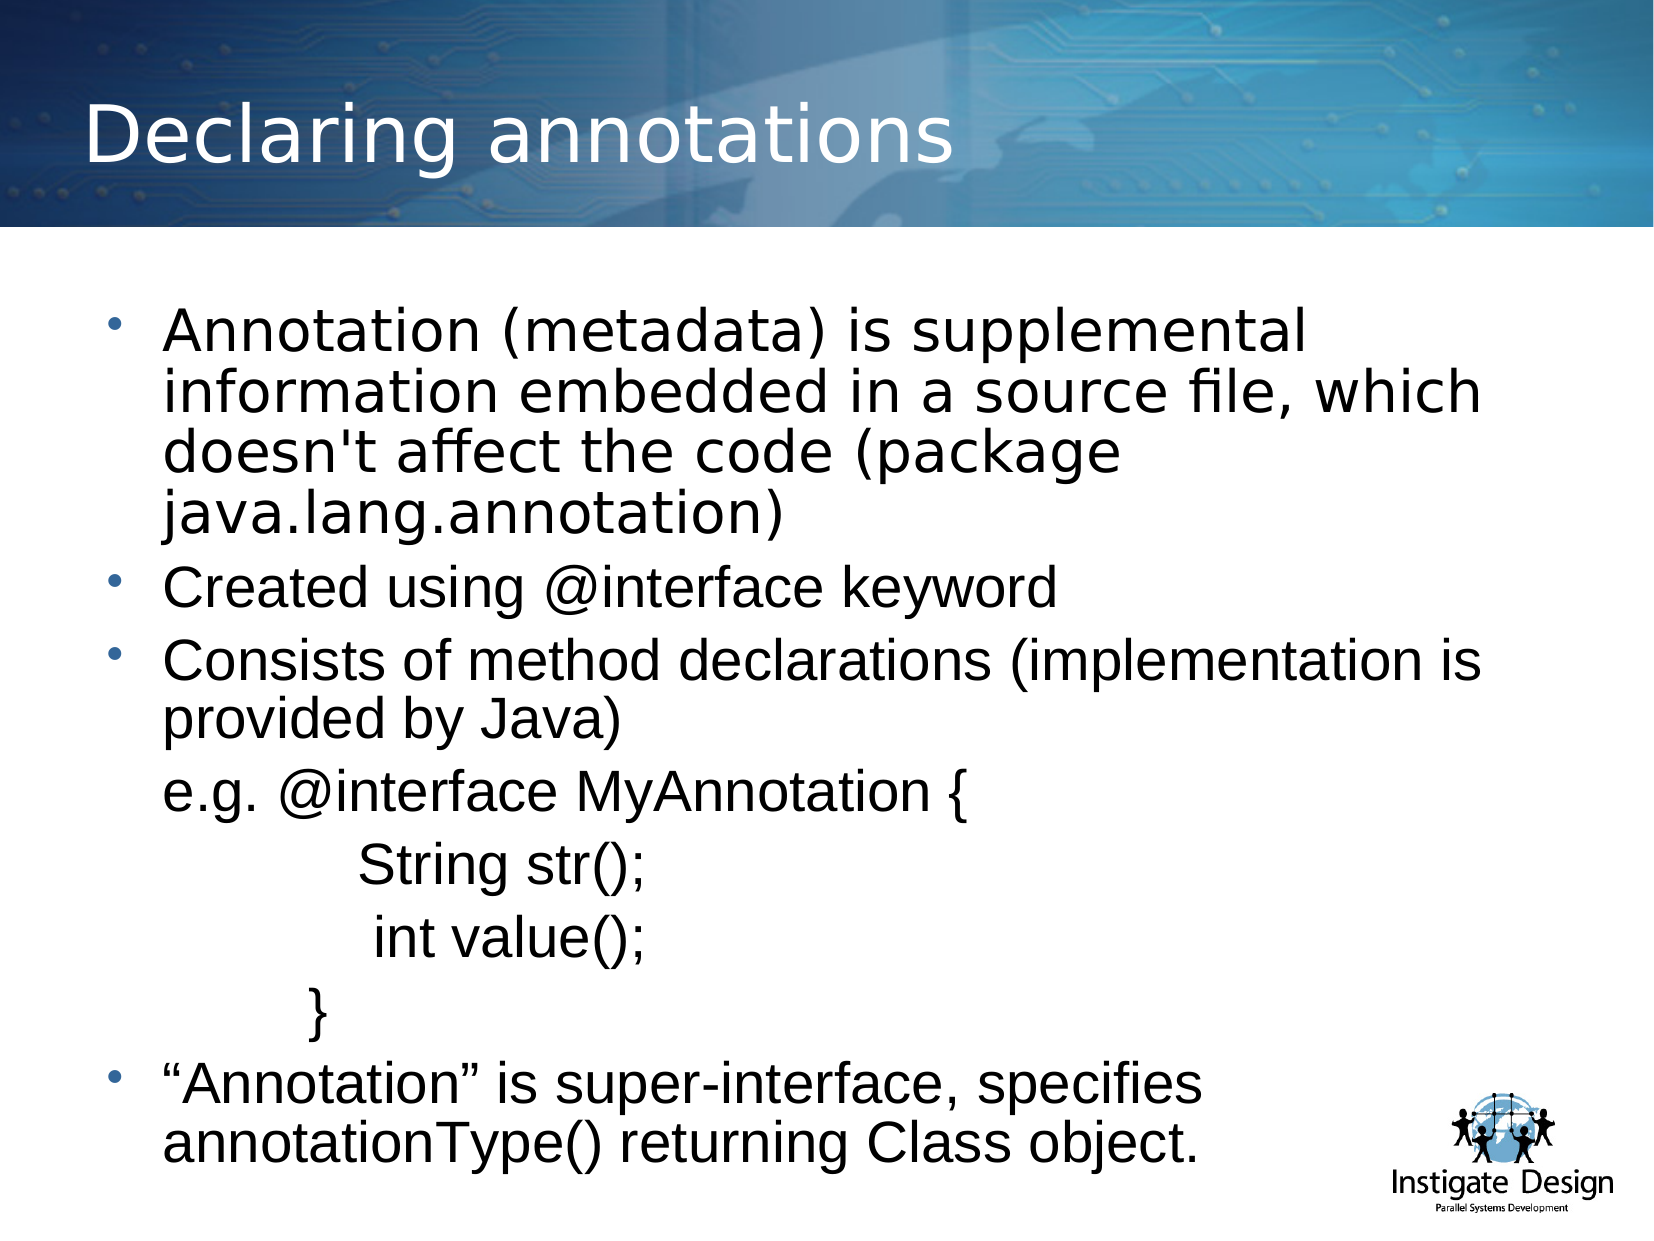

# Declaring annotations
Annotation (metadata) is supplemental information embedded in a source file, which doesn't affect the code (package java.lang.annotation)
Created using @interface keyword
Consists of method declarations (implementation is provided by Java)
e.g. @interface MyAnnotation {
 String str();
 int value();
 }
“Annotation” is super-interface, specifies annotationType() returning Class object.